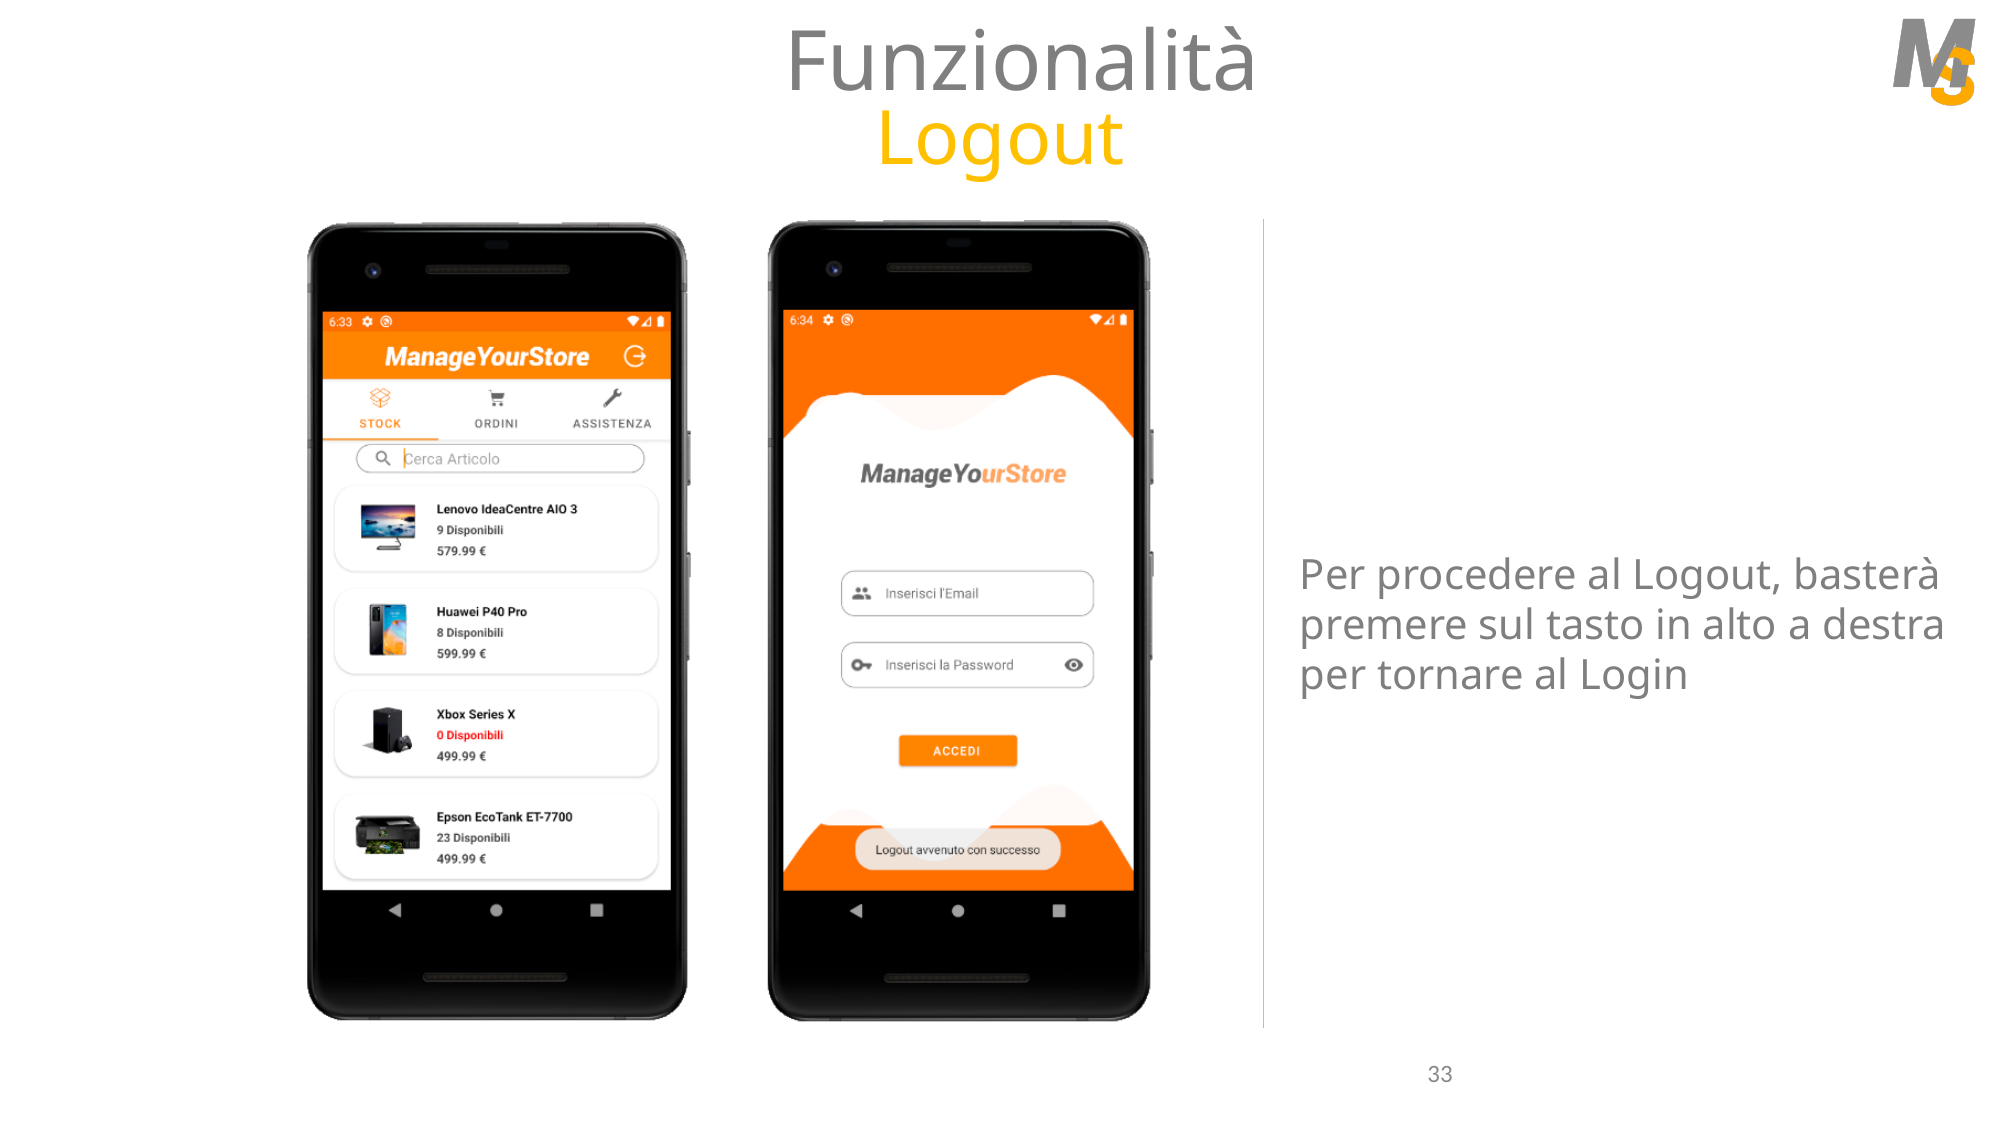

Funzionalità
Logout
Per procedere al Logout, basterà premere sul tasto in alto a destra per tornare al Login